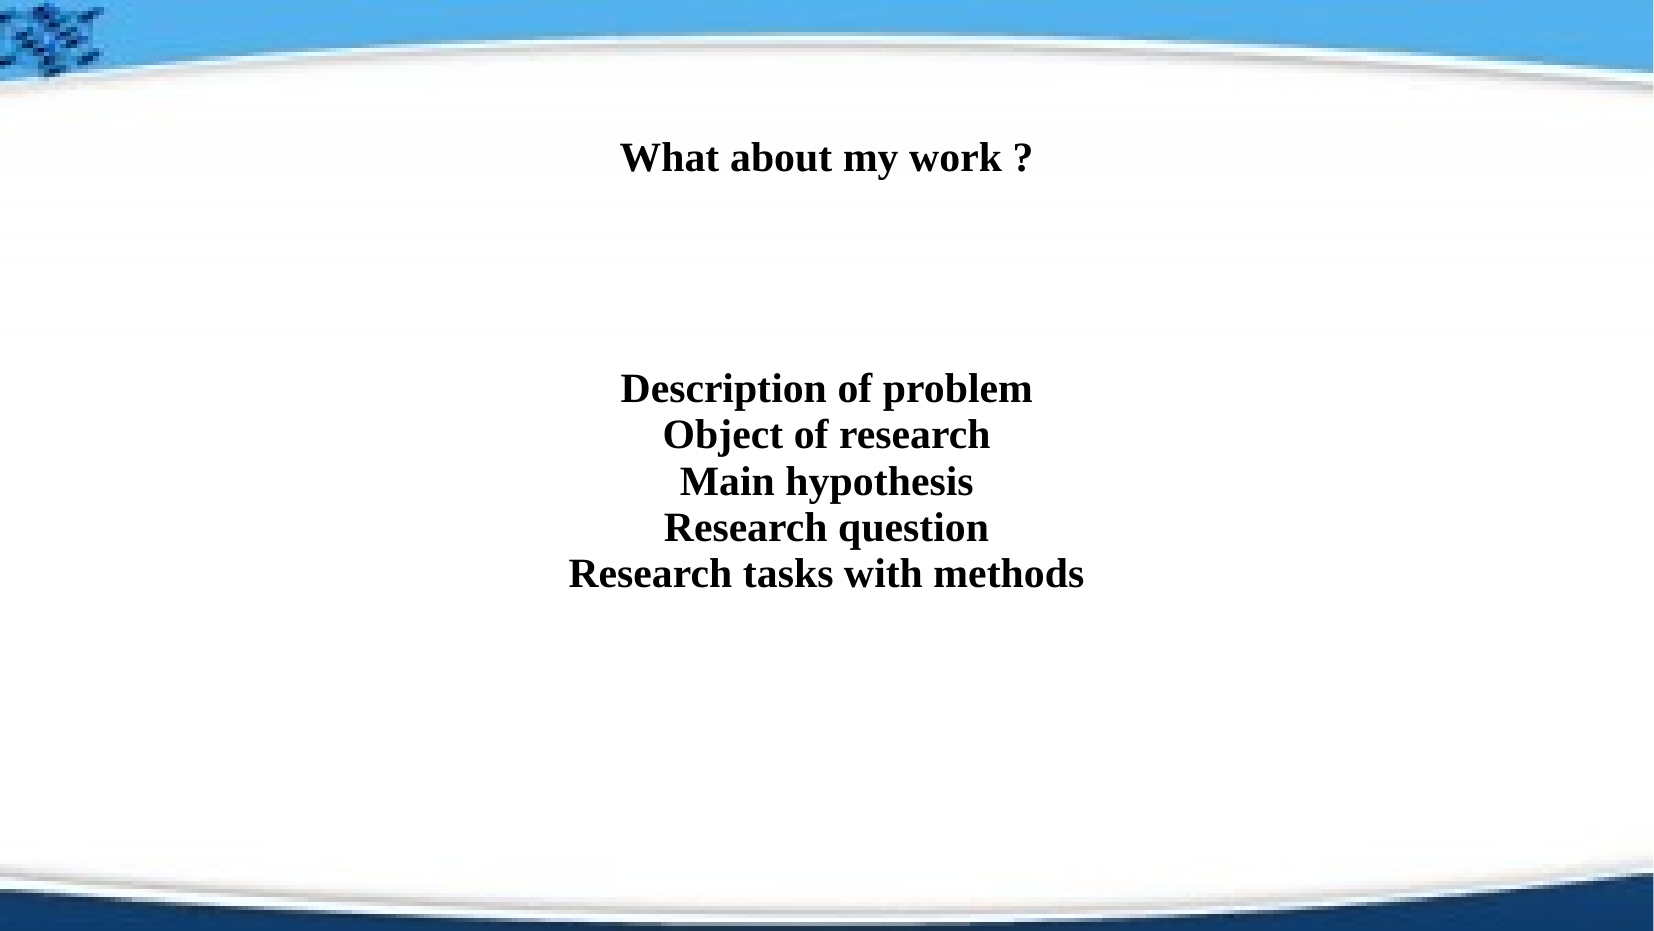

What about my work ?
Description of problem
Object of research
Main hypothesis
Research question
Research tasks with methods